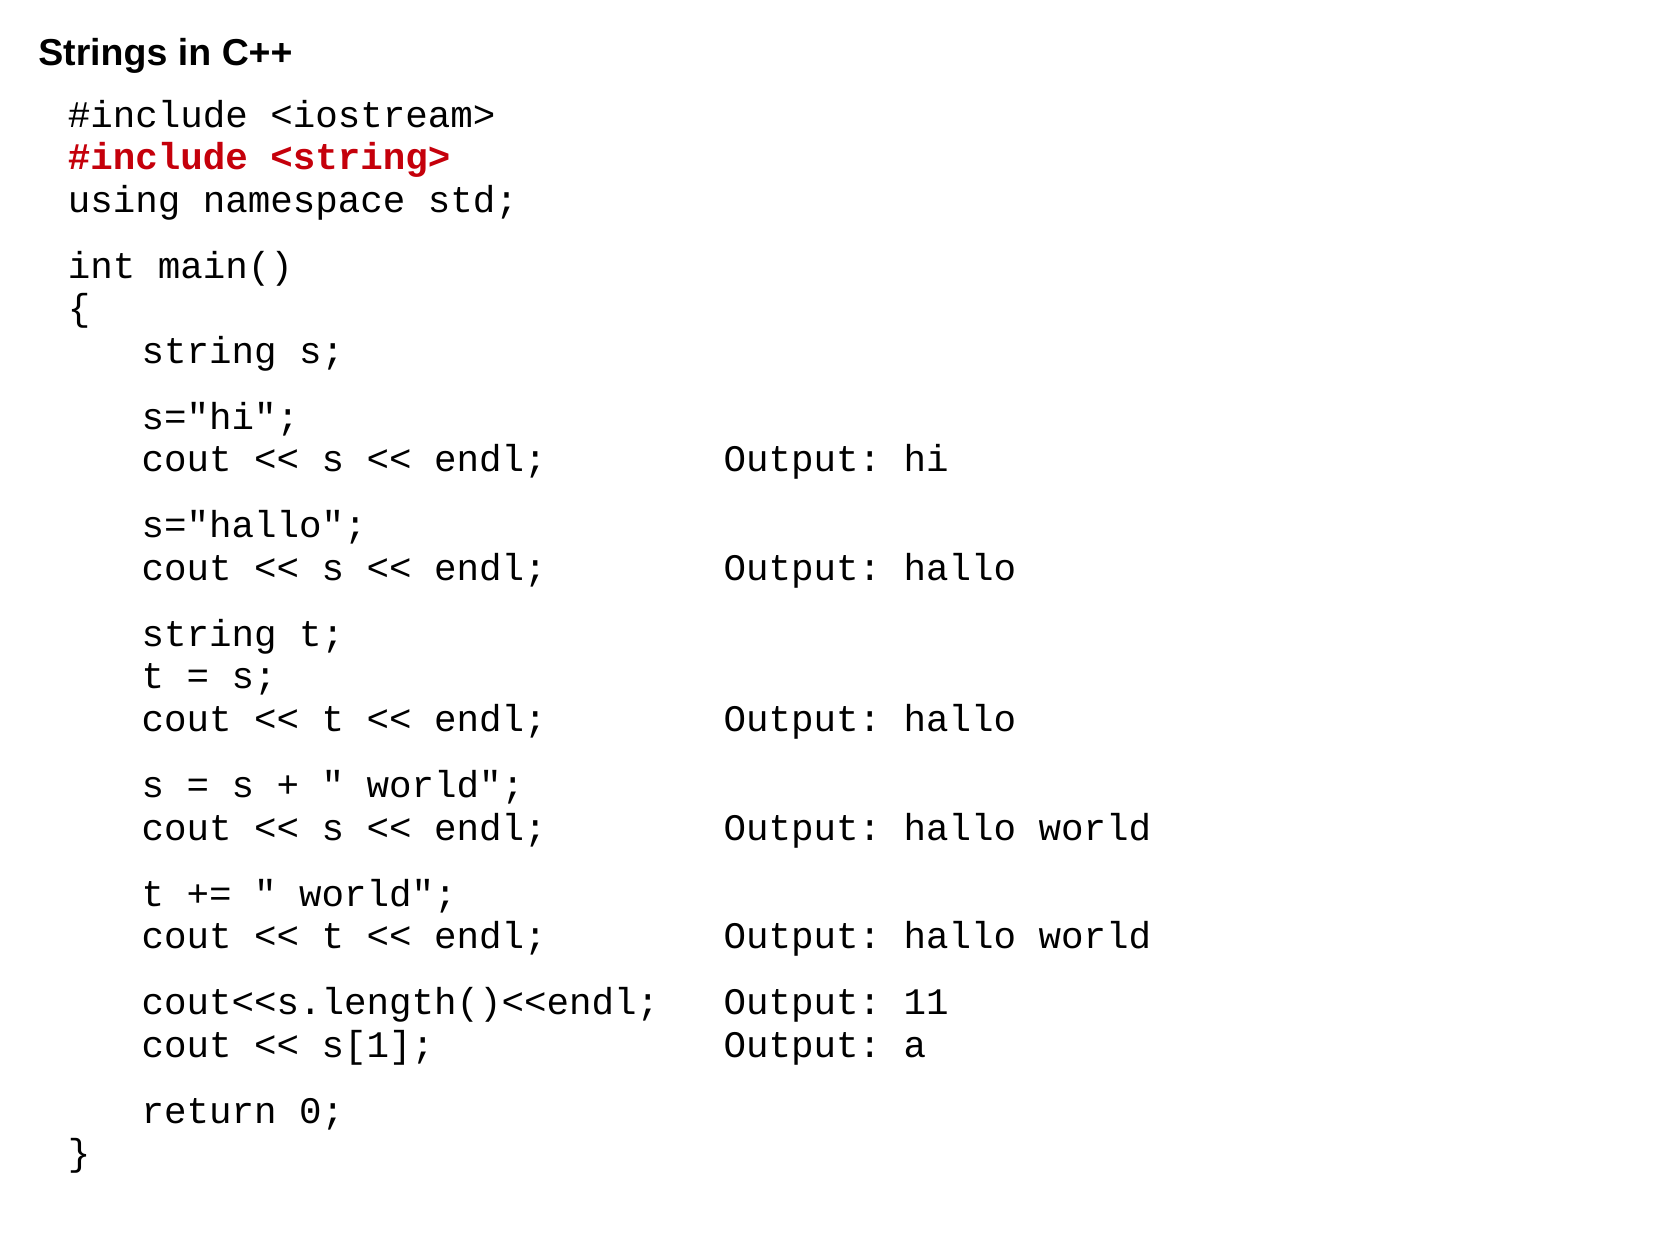

Strings in C++
#include <iostream>
#include <string>
using namespace std;
int main()
{
	string s;
	s="hi";
	cout << s << endl;
	s="hallo";
	cout << s << endl;
	string t;
	t = s;
	cout << t << endl;
	s = s + " world";
	cout << s << endl;
	t += " world";
	cout << t << endl;
	cout<<s.length()<<endl;
	cout << s[1];
	return 0;
}
Output: hi
Output: hallo
Output: hallo
Output: hallo world
Output: hallo world
Output: 11
Output: a